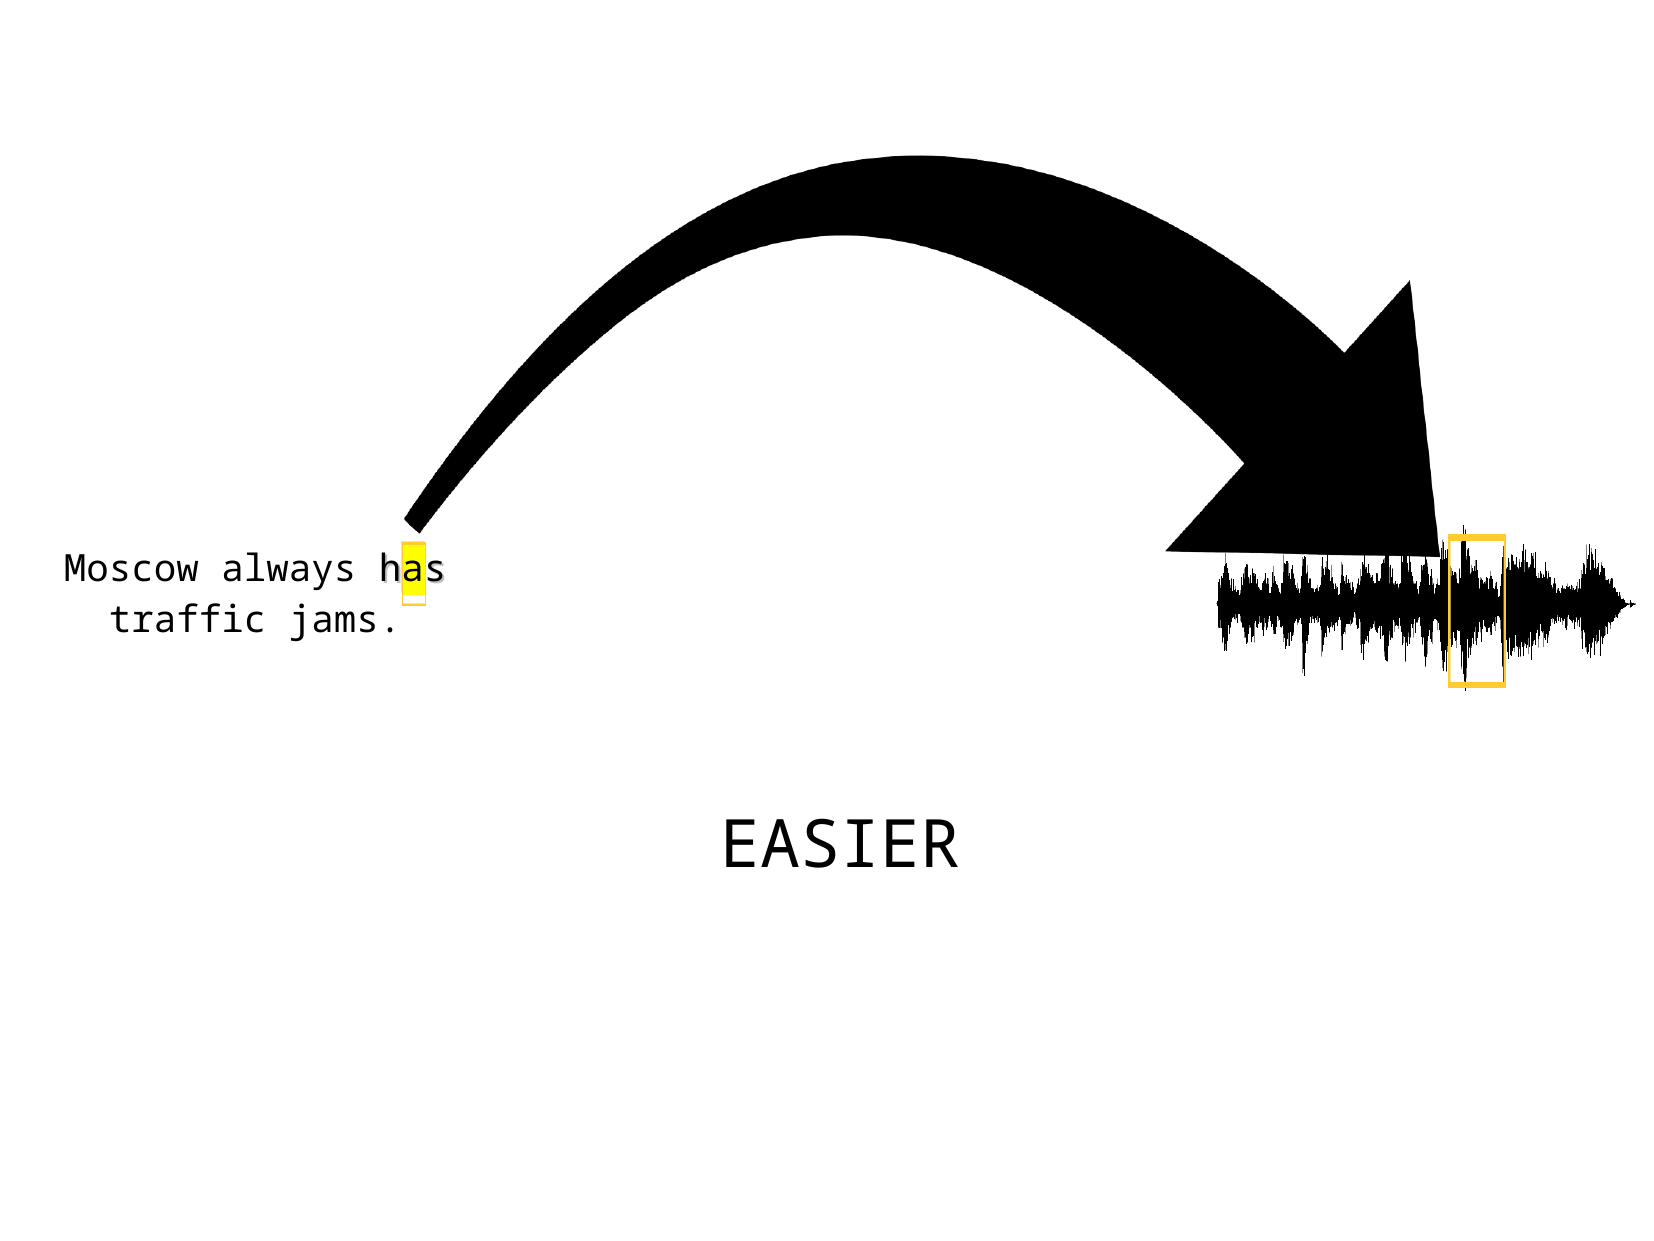

# Moscow always has traffic jams.
EASIER